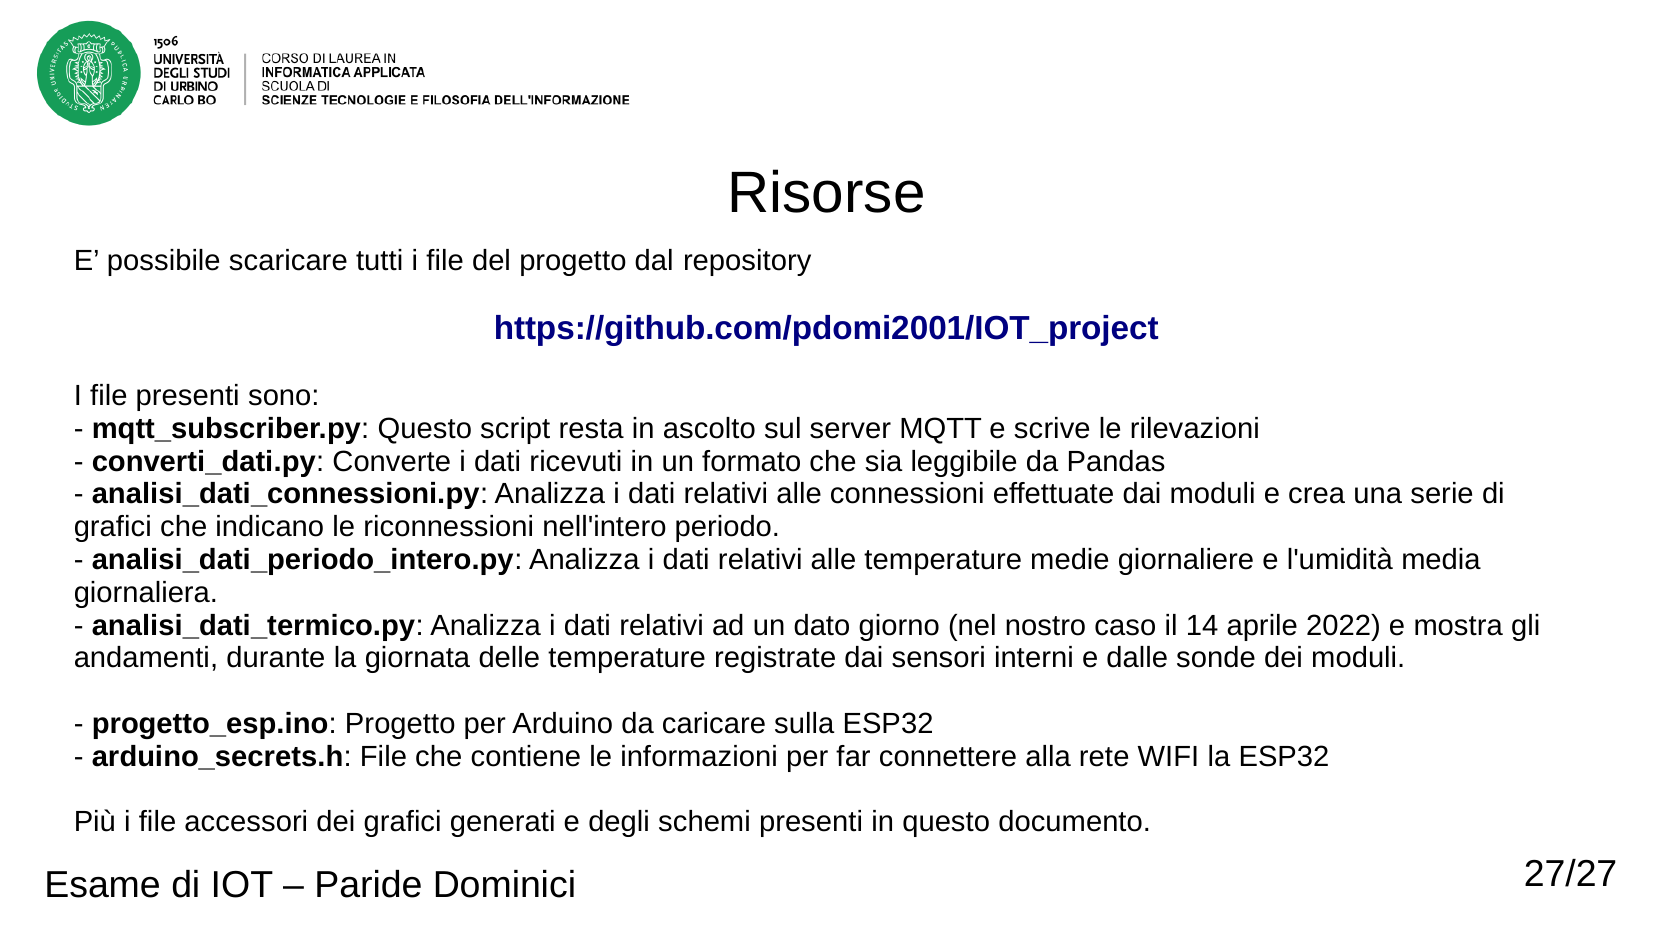

# Risorse
E’ possibile scaricare tutti i file del progetto dal repository
https://github.com/pdomi2001/IOT_project
I file presenti sono:
- mqtt_subscriber.py: Questo script resta in ascolto sul server MQTT e scrive le rilevazioni
- converti_dati.py: Converte i dati ricevuti in un formato che sia leggibile da Pandas
- analisi_dati_connessioni.py: Analizza i dati relativi alle connessioni effettuate dai moduli e crea una serie di grafici che indicano le riconnessioni nell'intero periodo.
- analisi_dati_periodo_intero.py: Analizza i dati relativi alle temperature medie giornaliere e l'umidità media giornaliera.
- analisi_dati_termico.py: Analizza i dati relativi ad un dato giorno (nel nostro caso il 14 aprile 2022) e mostra gli andamenti, durante la giornata delle temperature registrate dai sensori interni e dalle sonde dei moduli.
- progetto_esp.ino: Progetto per Arduino da caricare sulla ESP32
- arduino_secrets.h: File che contiene le informazioni per far connettere alla rete WIFI la ESP32
Più i file accessori dei grafici generati e degli schemi presenti in questo documento.
Esame di IOT – Paride Dominici